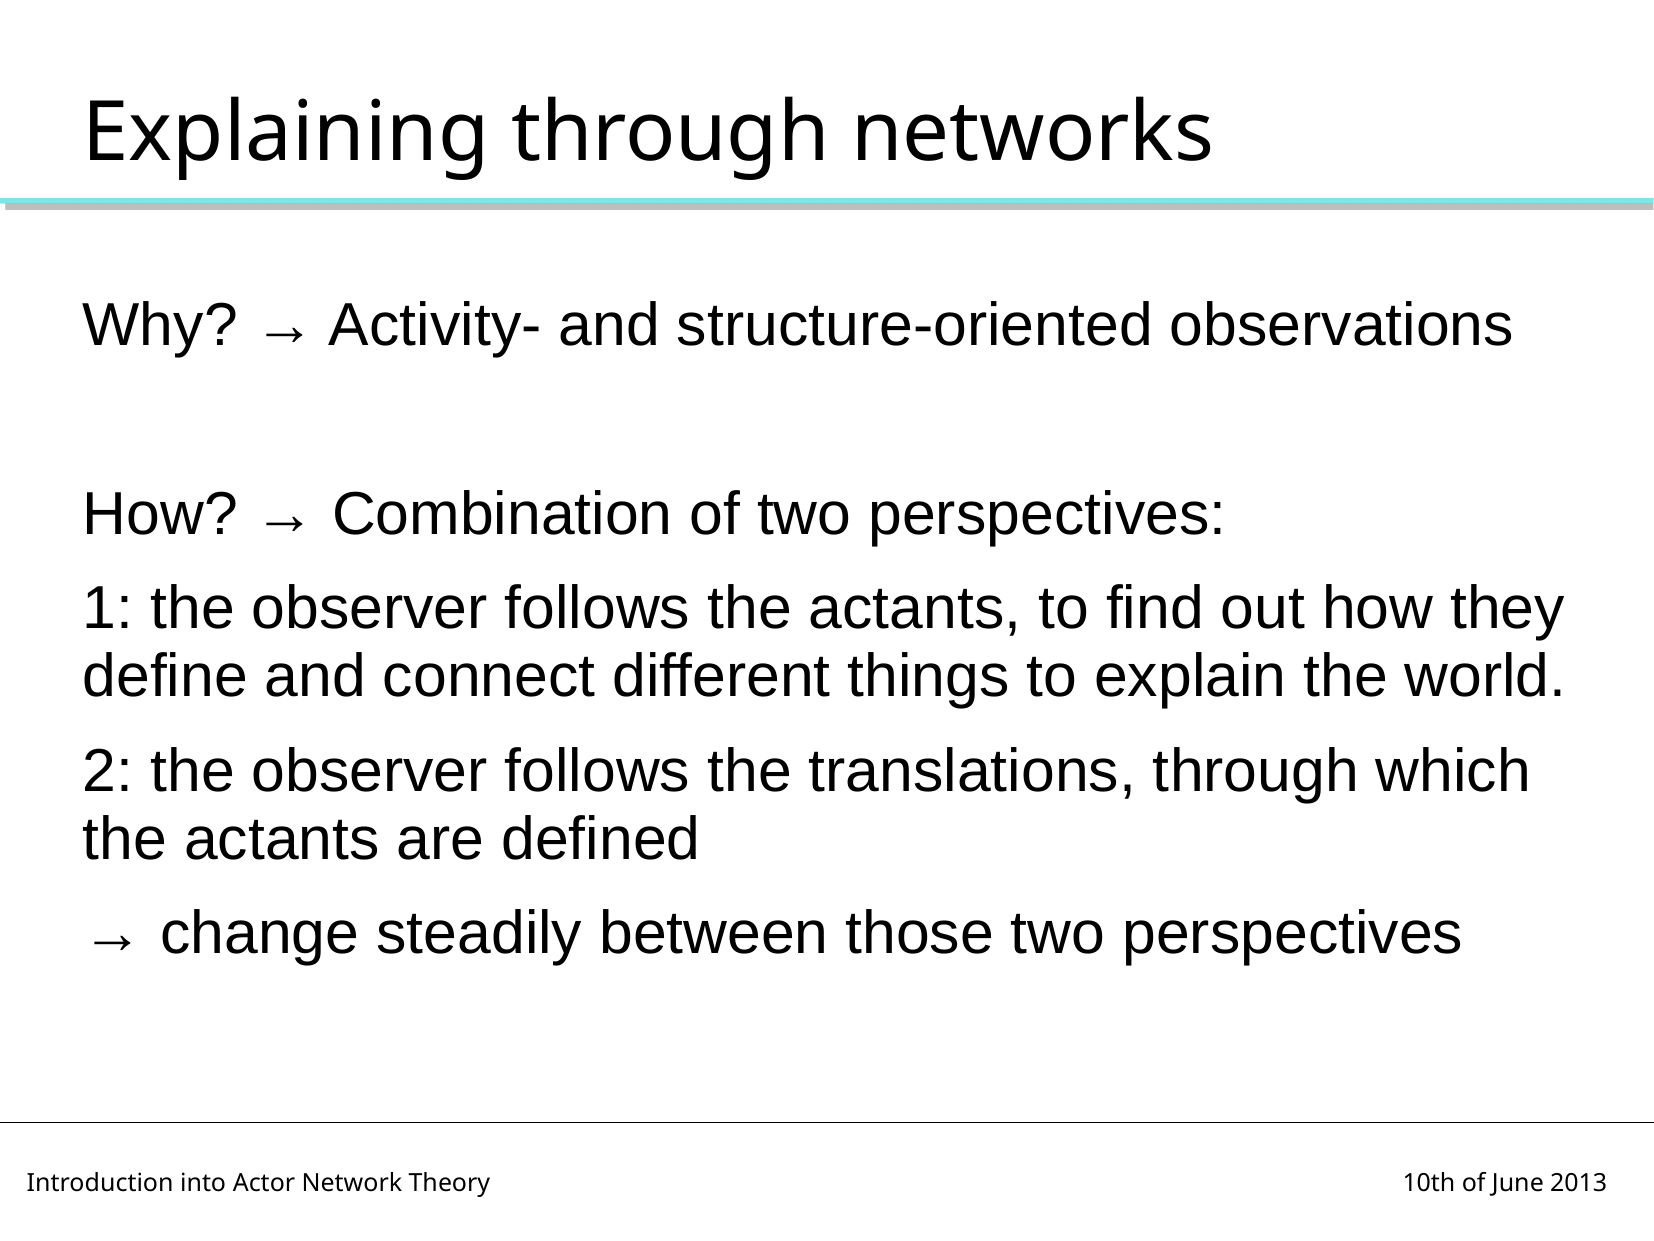

# Explaining through networks
Why? → Activity- and structure-oriented observations
How? → Combination of two perspectives:
1: the observer follows the actants, to find out how they define and connect different things to explain the world.
2: the observer follows the translations, through which the actants are defined
→ change steadily between those two perspectives
Introduction into Actor Network Theory
10th of June 2013